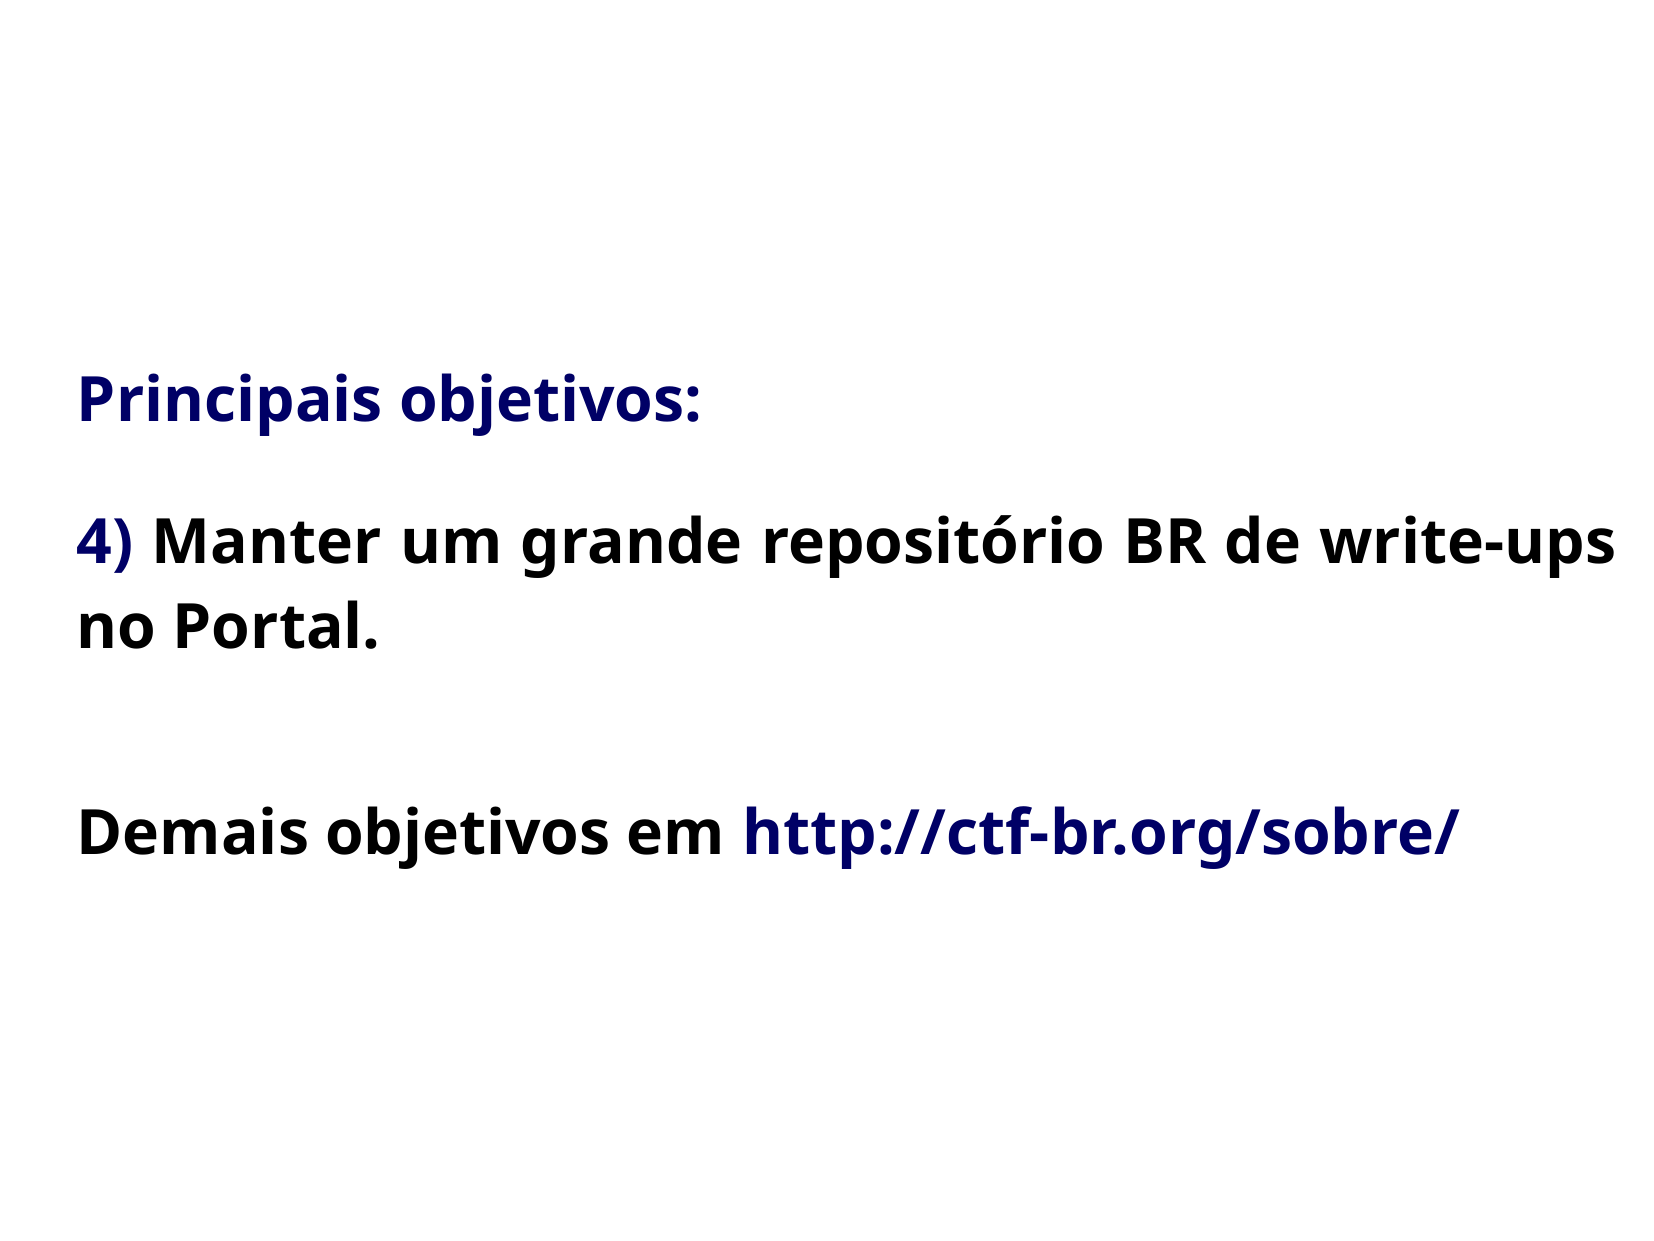

# Principais objetivos:
4) Manter um grande repositório BR de write-ups no Portal.
Demais objetivos em http://ctf-br.org/sobre/